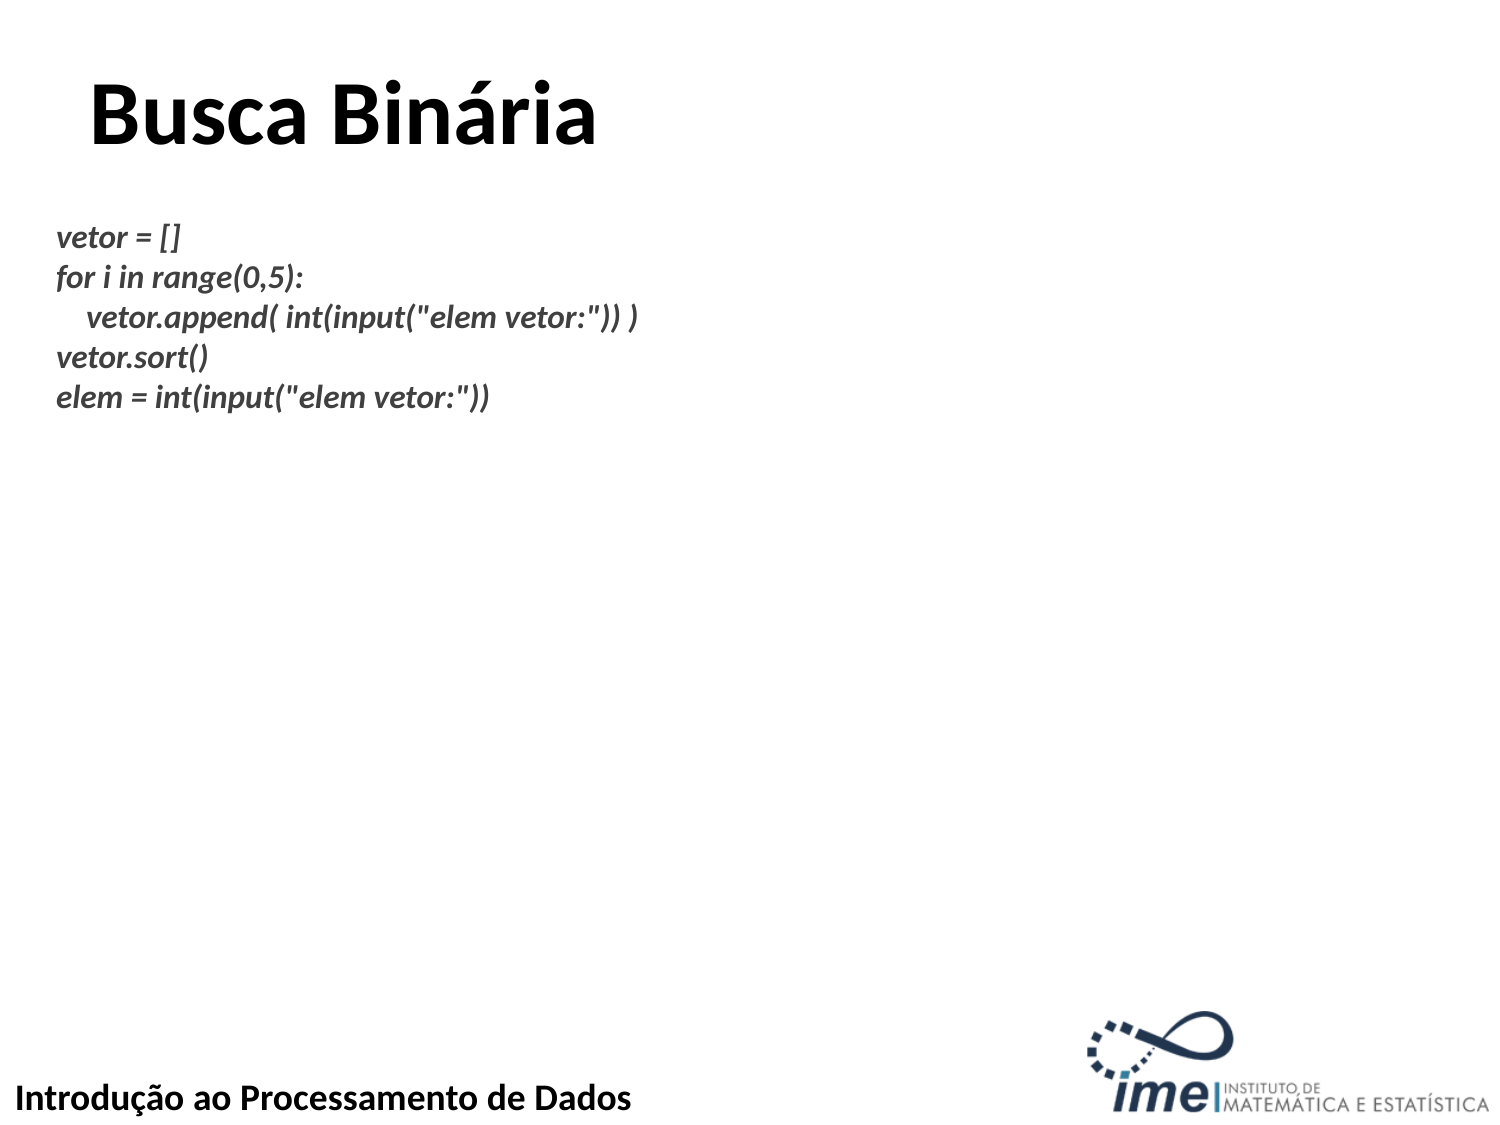

# Busca Binária
vetor = []
for i in range(0,5):
 vetor.append( int(input("elem vetor:")) )
vetor.sort()
elem = int(input("elem vetor:"))